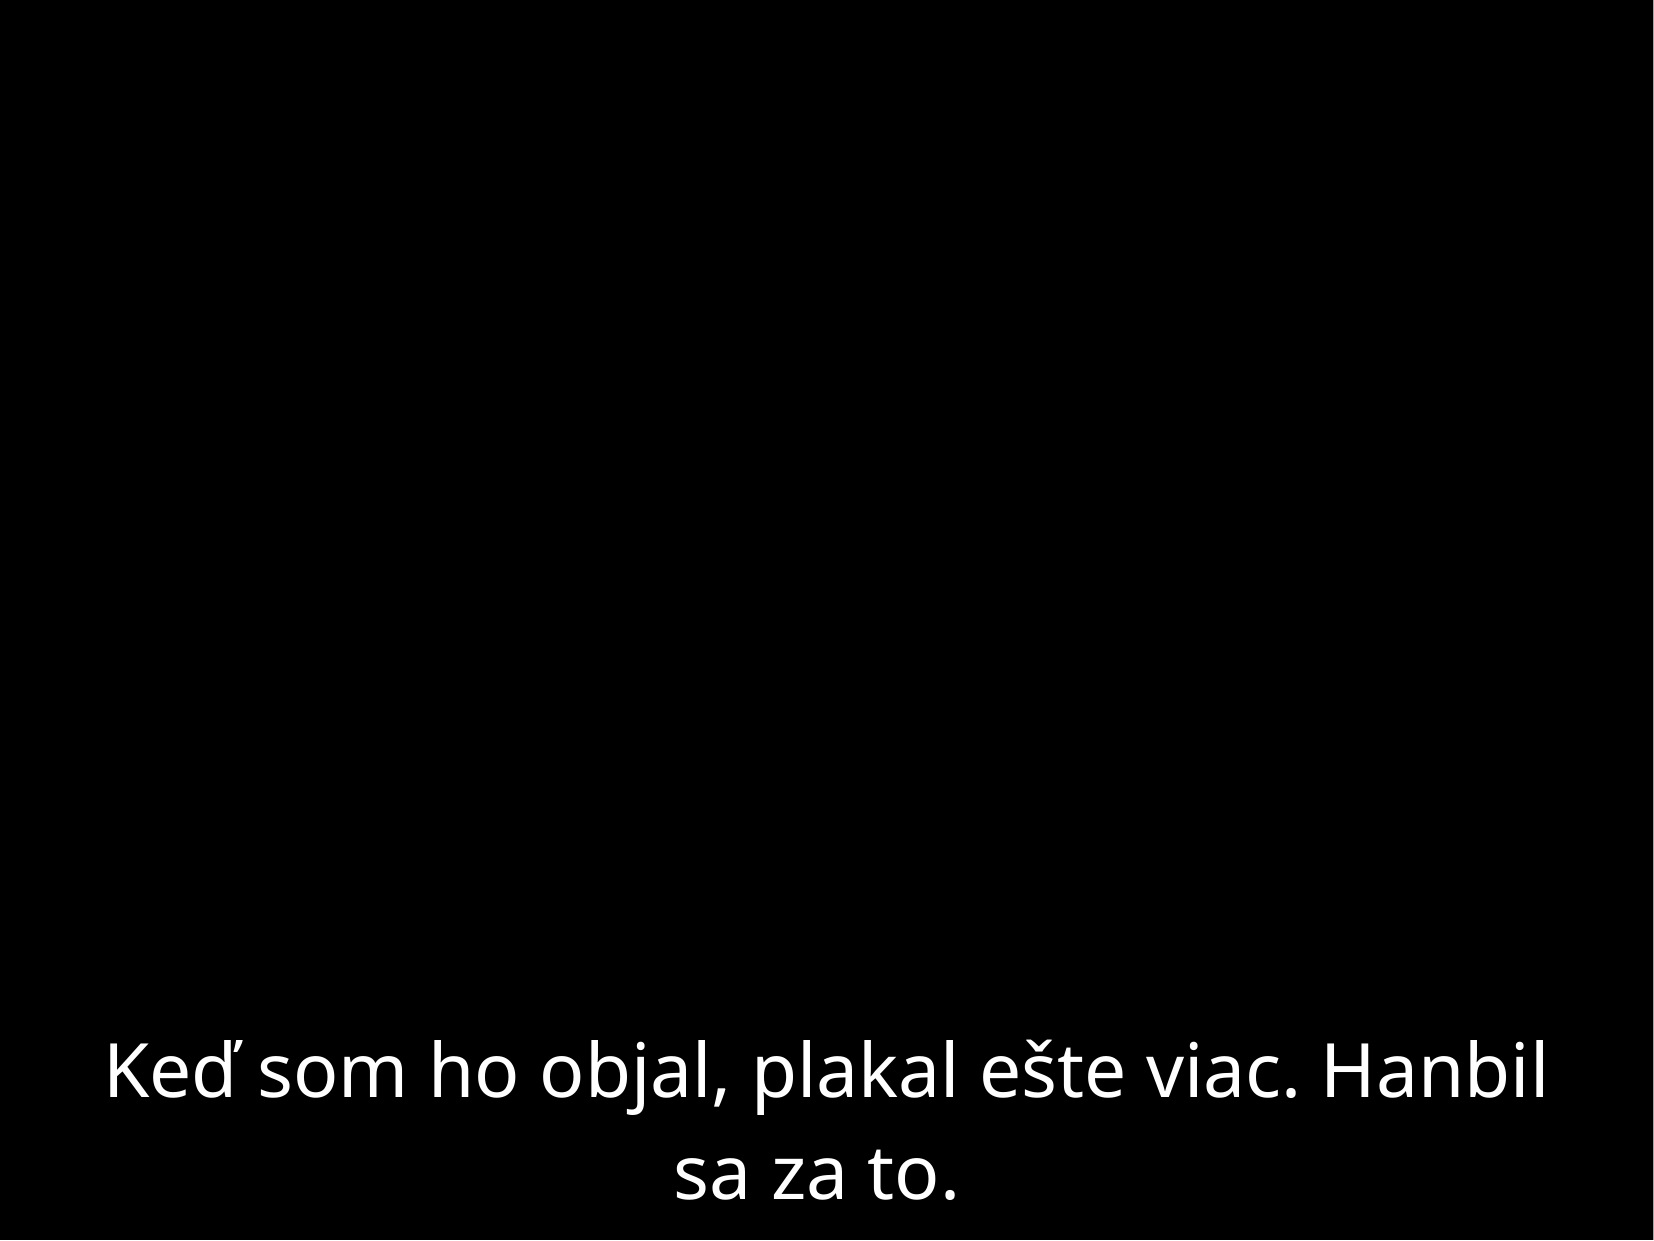

# Keď som ho objal, plakal ešte viac. Hanbil sa za to.